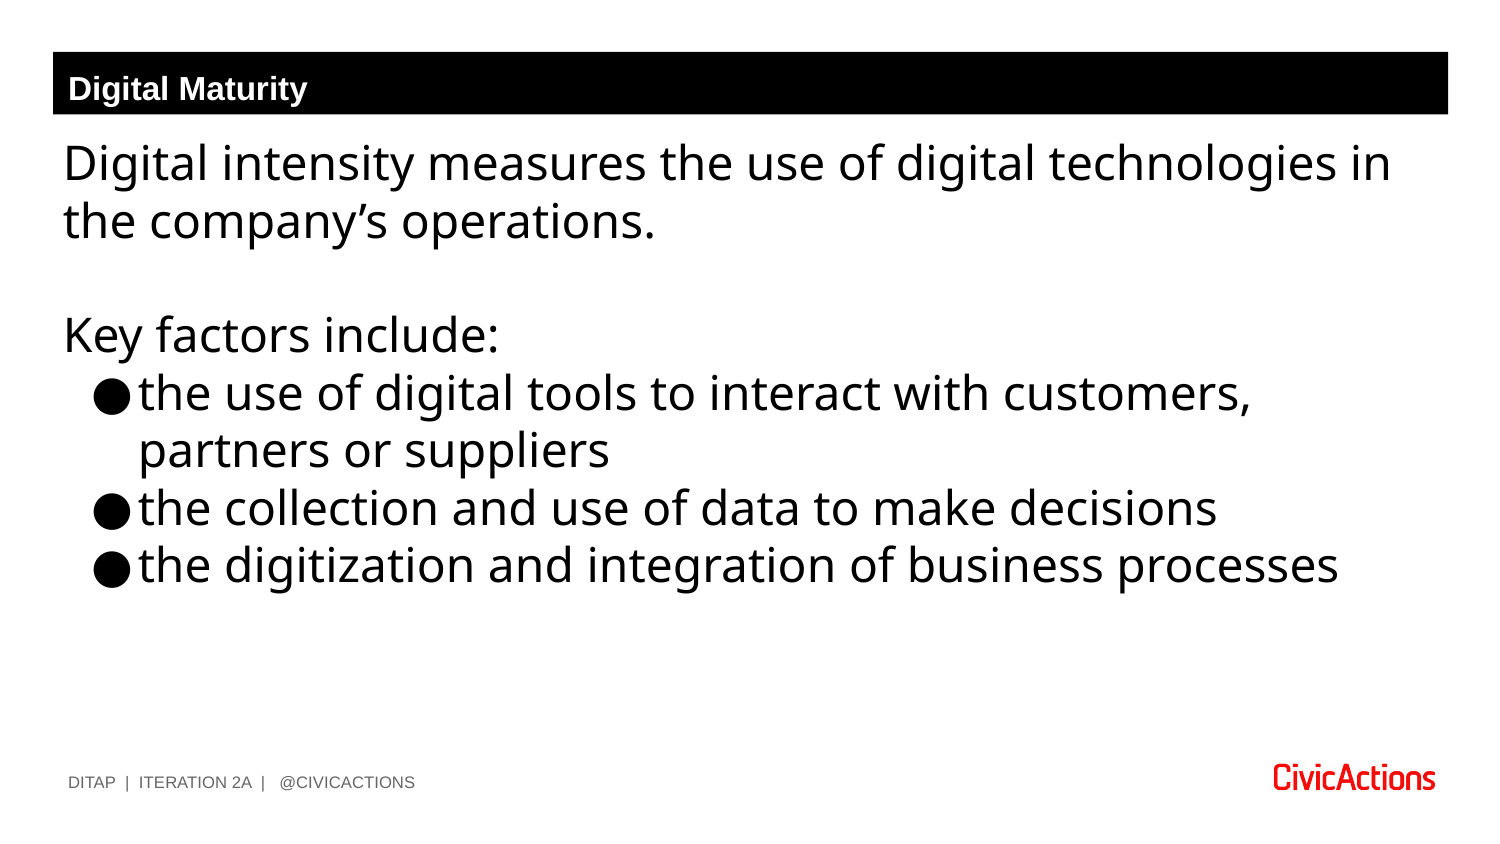

# Digital Maturity
Digital intensity measures the use of digital technologies in the company’s operations.
Key factors include:
the use of digital tools to interact with customers, partners or suppliers
the collection and use of data to make decisions
the digitization and integration of business processes